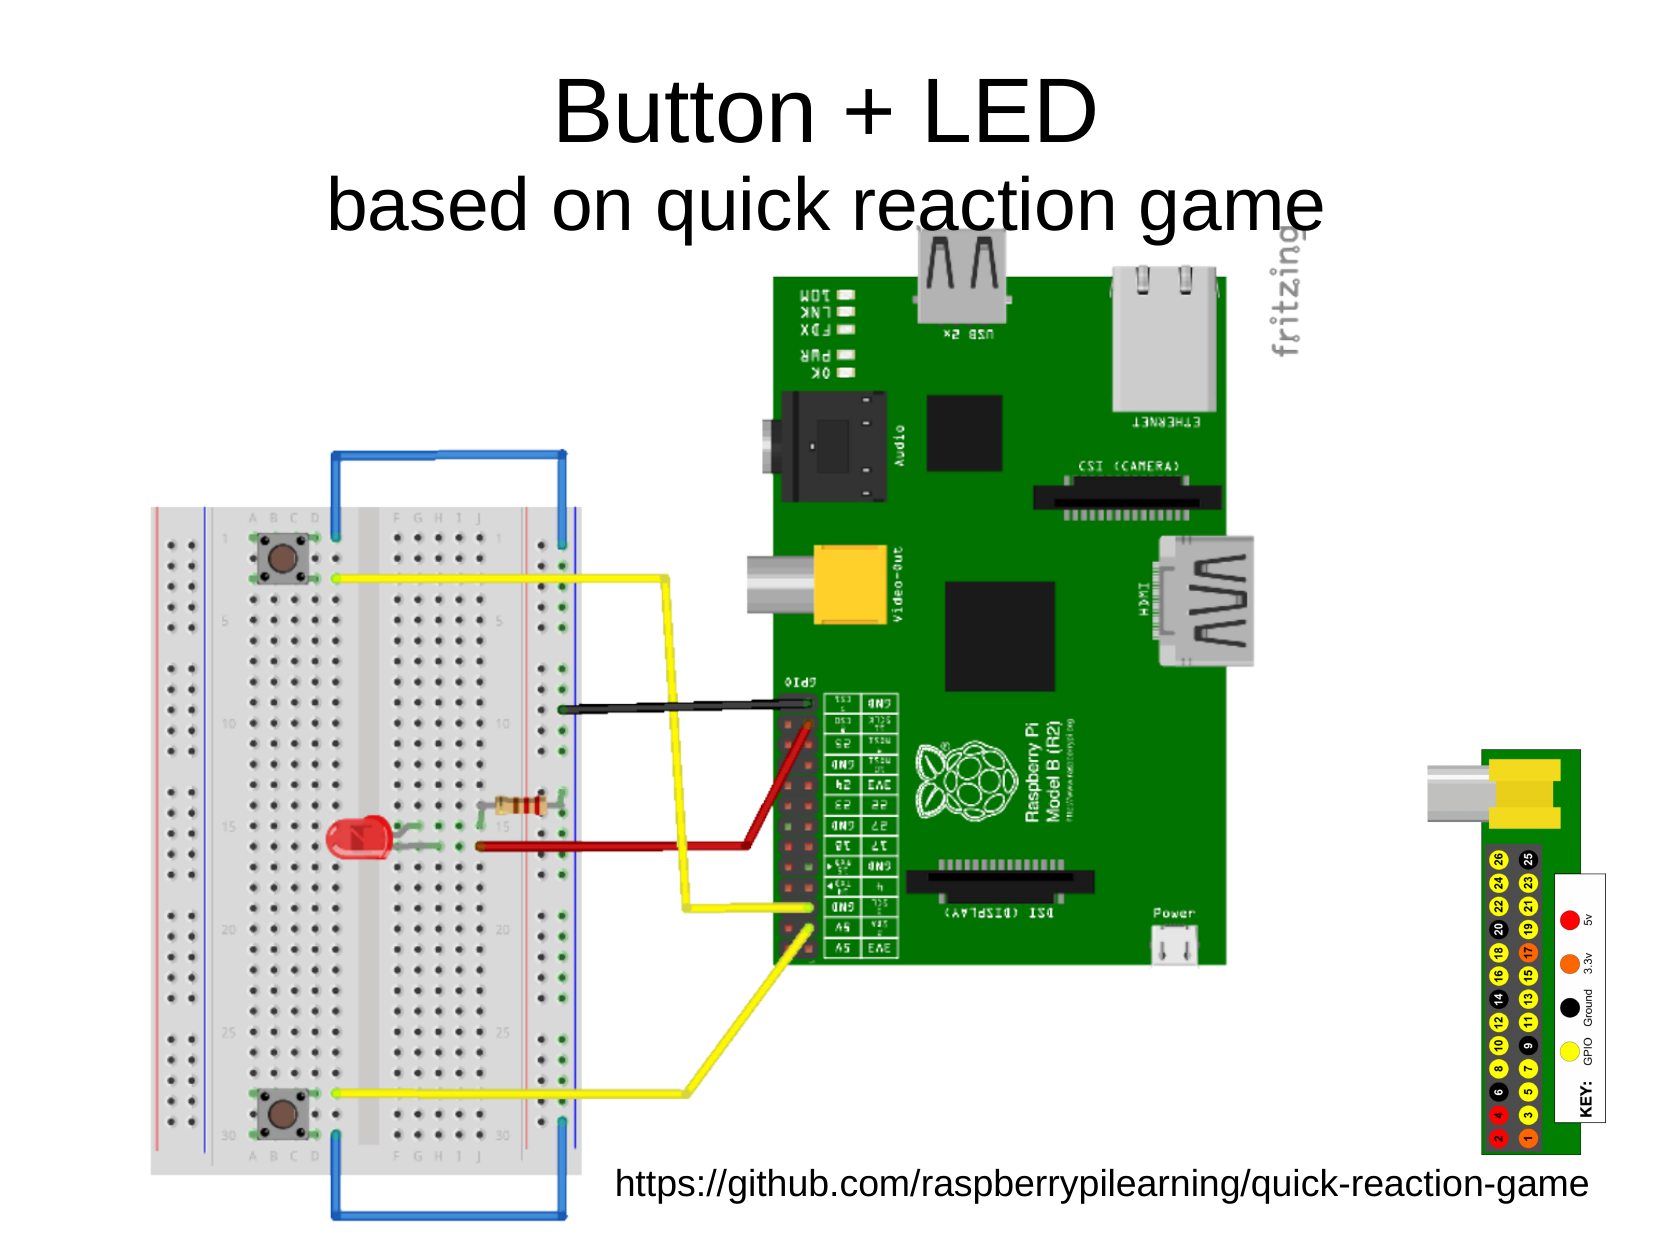

# Button + LED based on quick reaction game
https://github.com/raspberrypilearning/quick-reaction-game